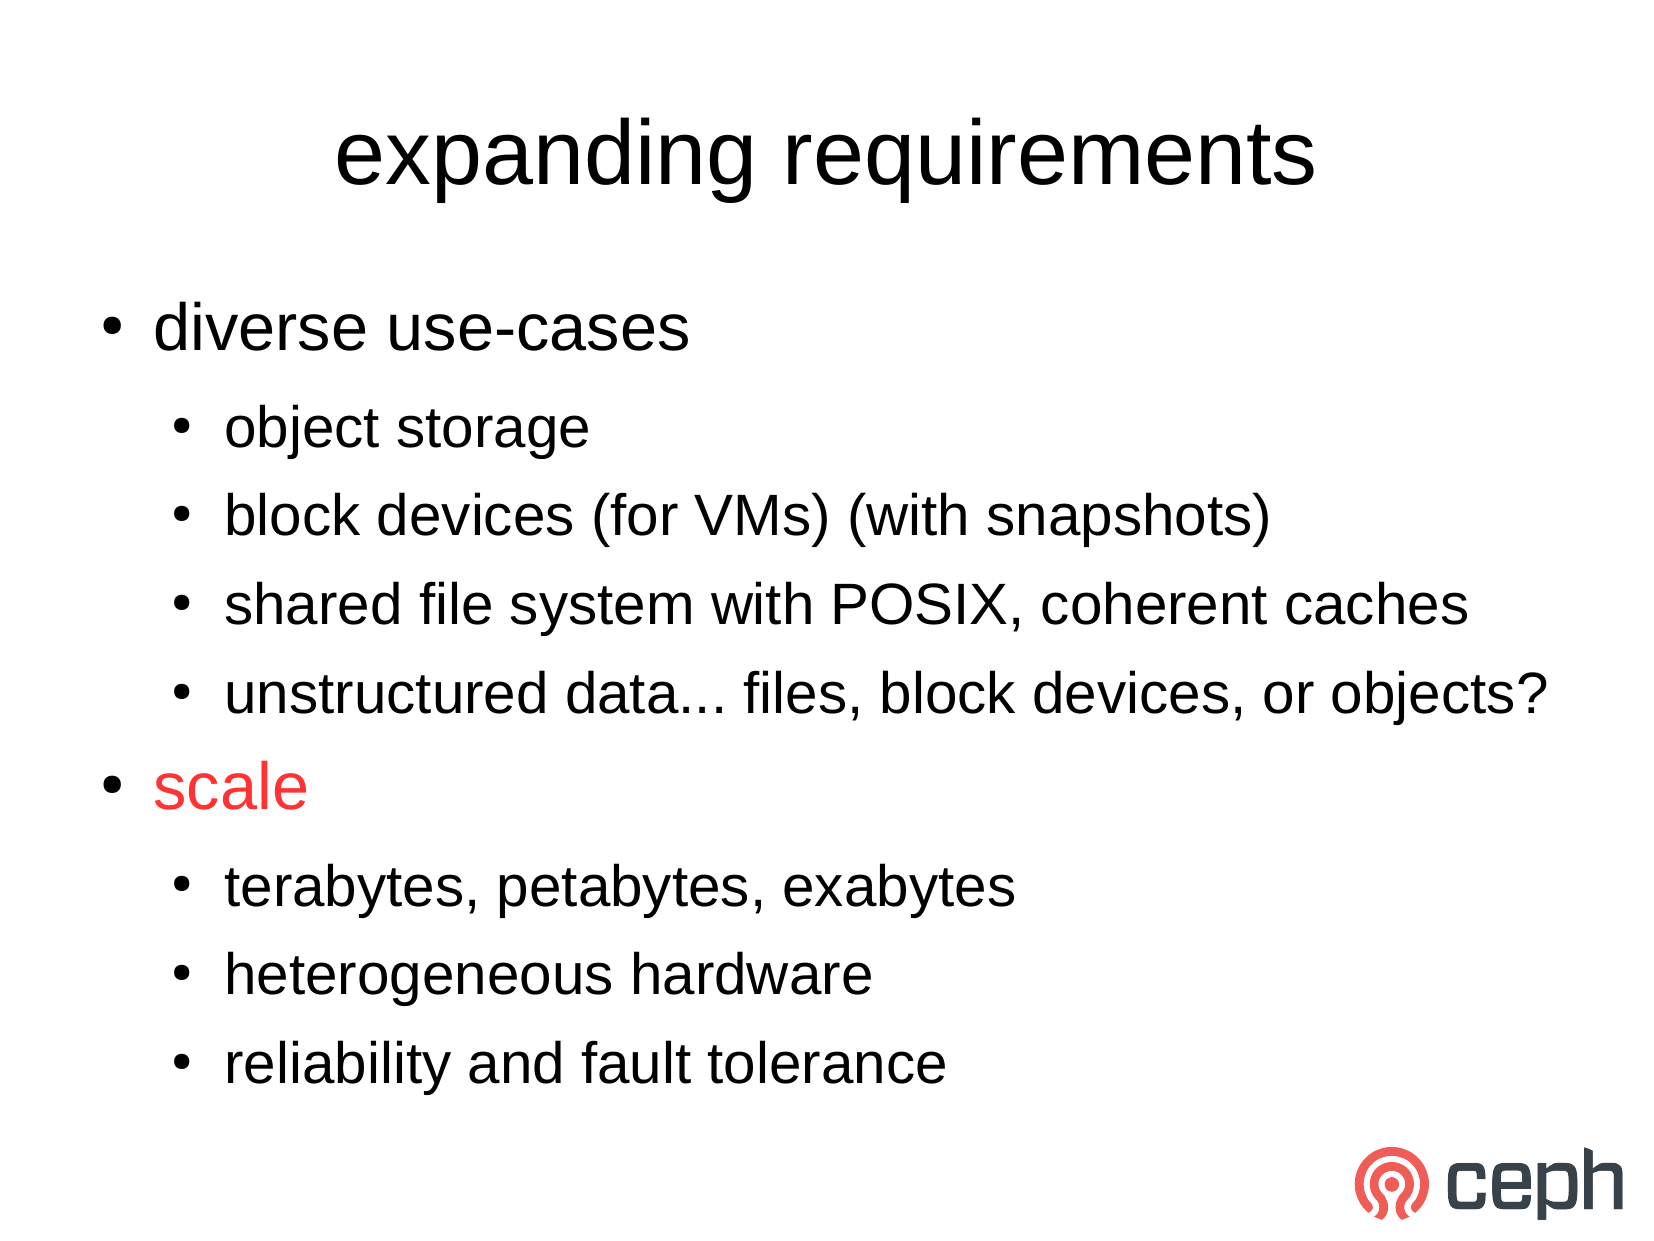

# expanding requirements
diverse use-cases
object storage
block devices (for VMs) (with snapshots)
shared file system with POSIX, coherent caches
unstructured data... files, block devices, or objects?
scale
terabytes, petabytes, exabytes
heterogeneous hardware
reliability and fault tolerance